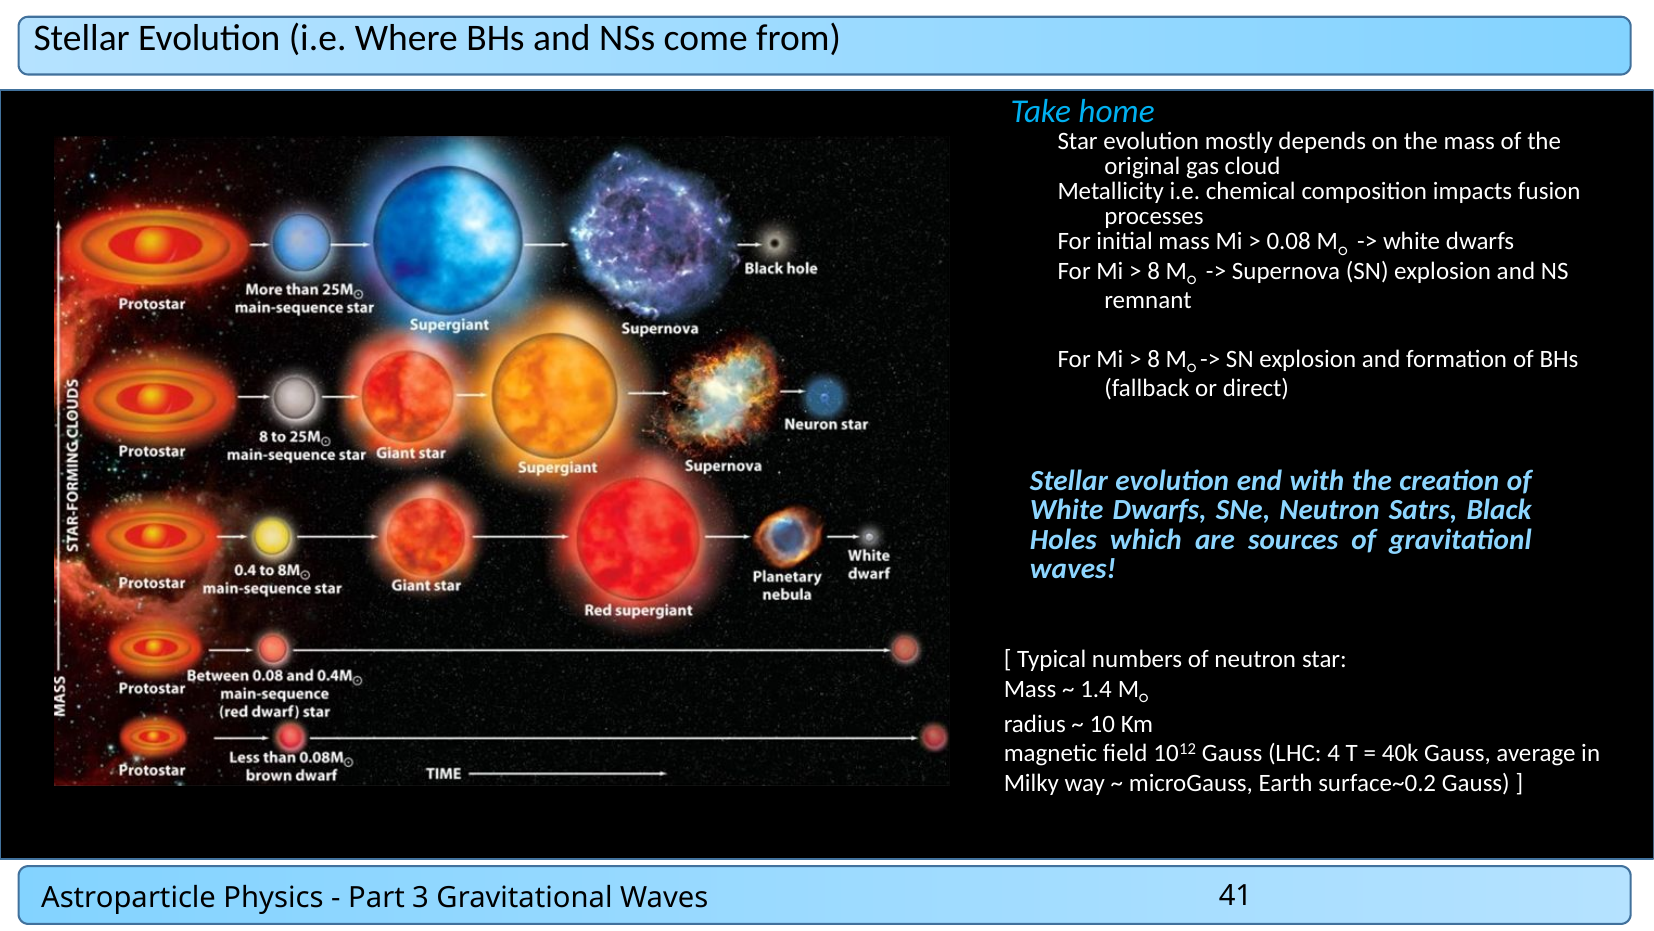

Stellar Evolution (i.e. Where BHs and NSs come from)
Take home
Star evolution mostly depends on the mass of the original gas cloud
Metallicity i.e. chemical composition impacts fusion processes
For initial mass Mi > 0.08 M○ -> white dwarfs
For Mi > 8 M○ -> Supernova (SN) explosion and NS remnant
For Mi > 8 M○ -> SN explosion and formation of BHs (fallback or direct)
Stellar evolution end with the creation of White Dwarfs, SNe, Neutron Satrs, Black Holes which are sources of gravitationl waves!
[ Typical numbers of neutron star:
Mass ~ 1.4 M○
radius ~ 10 Km
magnetic field 1012 Gauss (LHC: 4 T = 40k Gauss, average in Milky way ~ microGauss, Earth surface~0.2 Gauss) ]
Astroparticle Physics - Part 3 Gravitational Waves